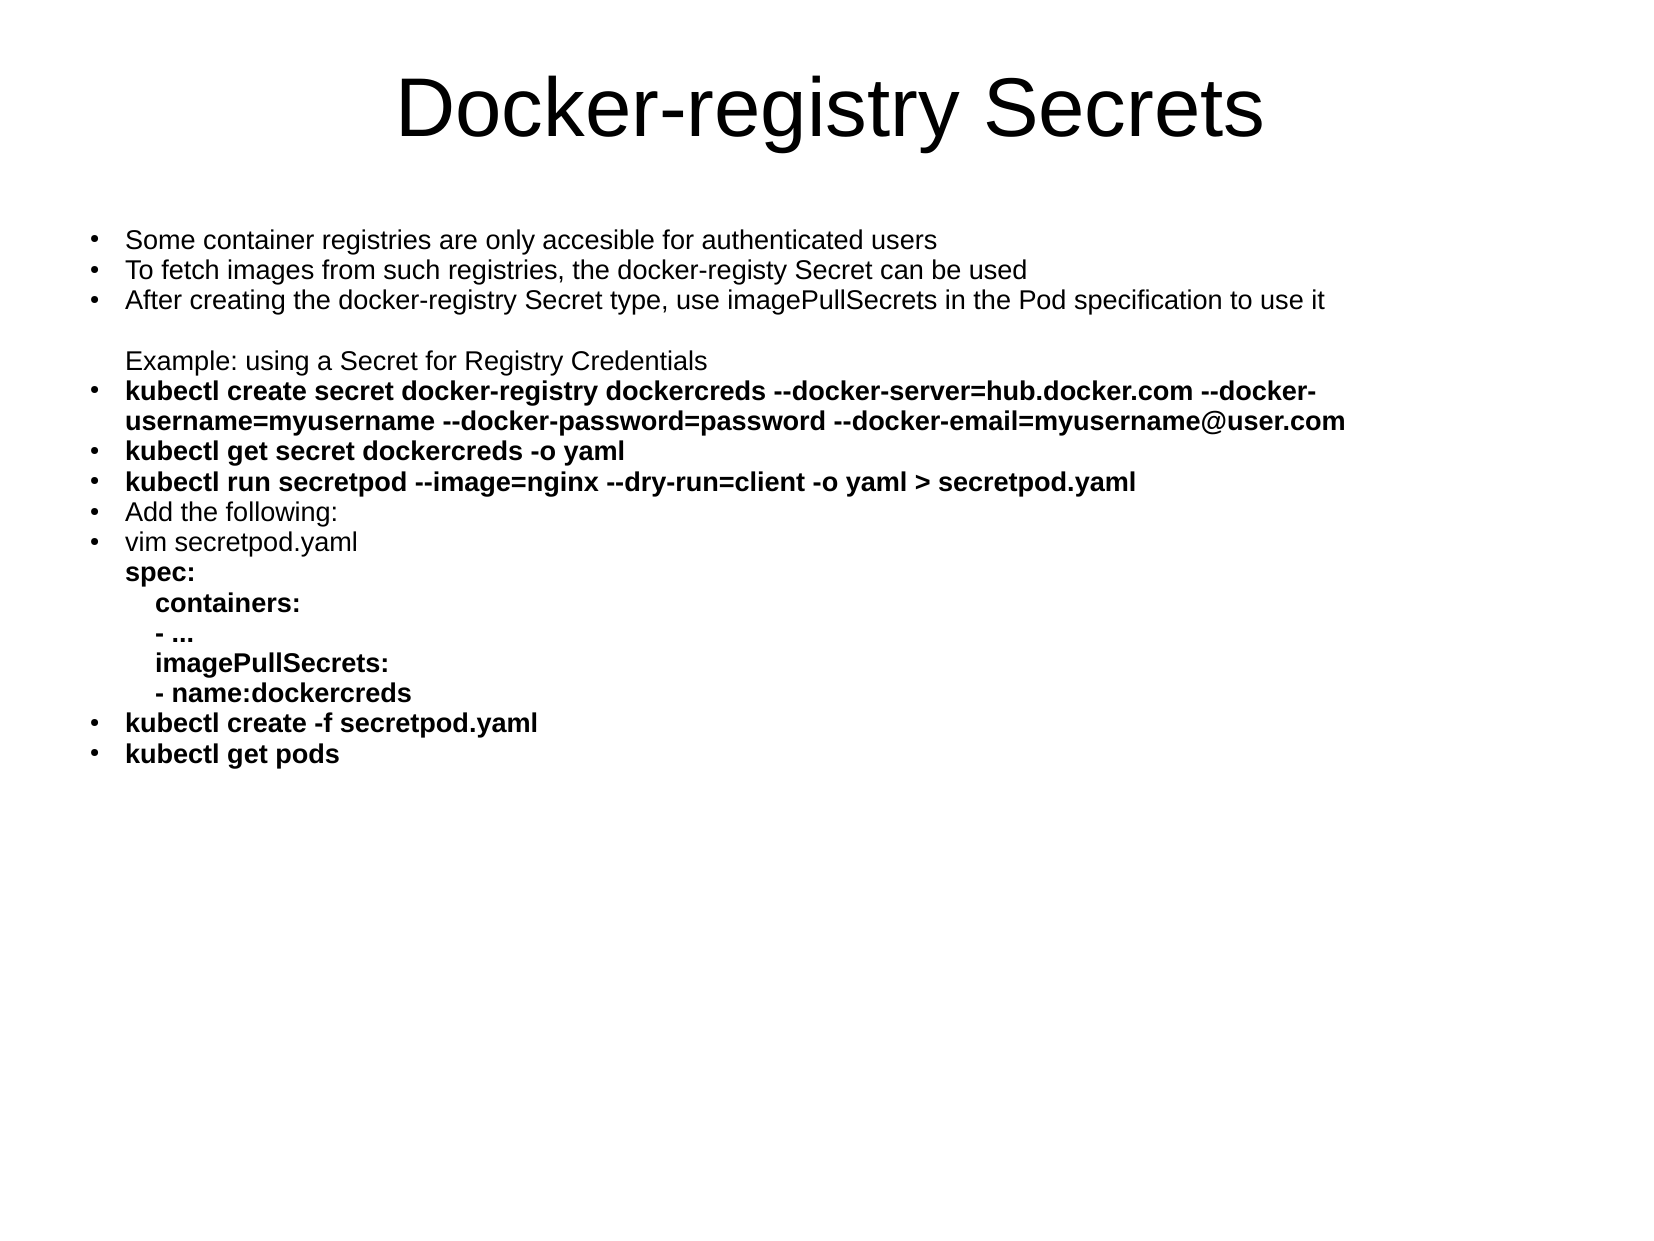

# Docker-registry Secrets
Some container registries are only accesible for authenticated users
To fetch images from such registries, the docker-registy Secret can be used
After creating the docker-registry Secret type, use imagePullSecrets in the Pod specification to use it
Example: using a Secret for Registry Credentials
kubectl create secret docker-registry dockercreds --docker-server=hub.docker.com --docker-username=myusername --docker-password=password --docker-email=myusername@user.com
kubectl get secret dockercreds -o yaml
kubectl run secretpod --image=nginx --dry-run=client -o yaml > secretpod.yaml
Add the following:
vim secretpod.yaml
spec:
 containers:
 - ...
 imagePullSecrets:
 - name:dockercreds
kubectl create -f secretpod.yaml
kubectl get pods